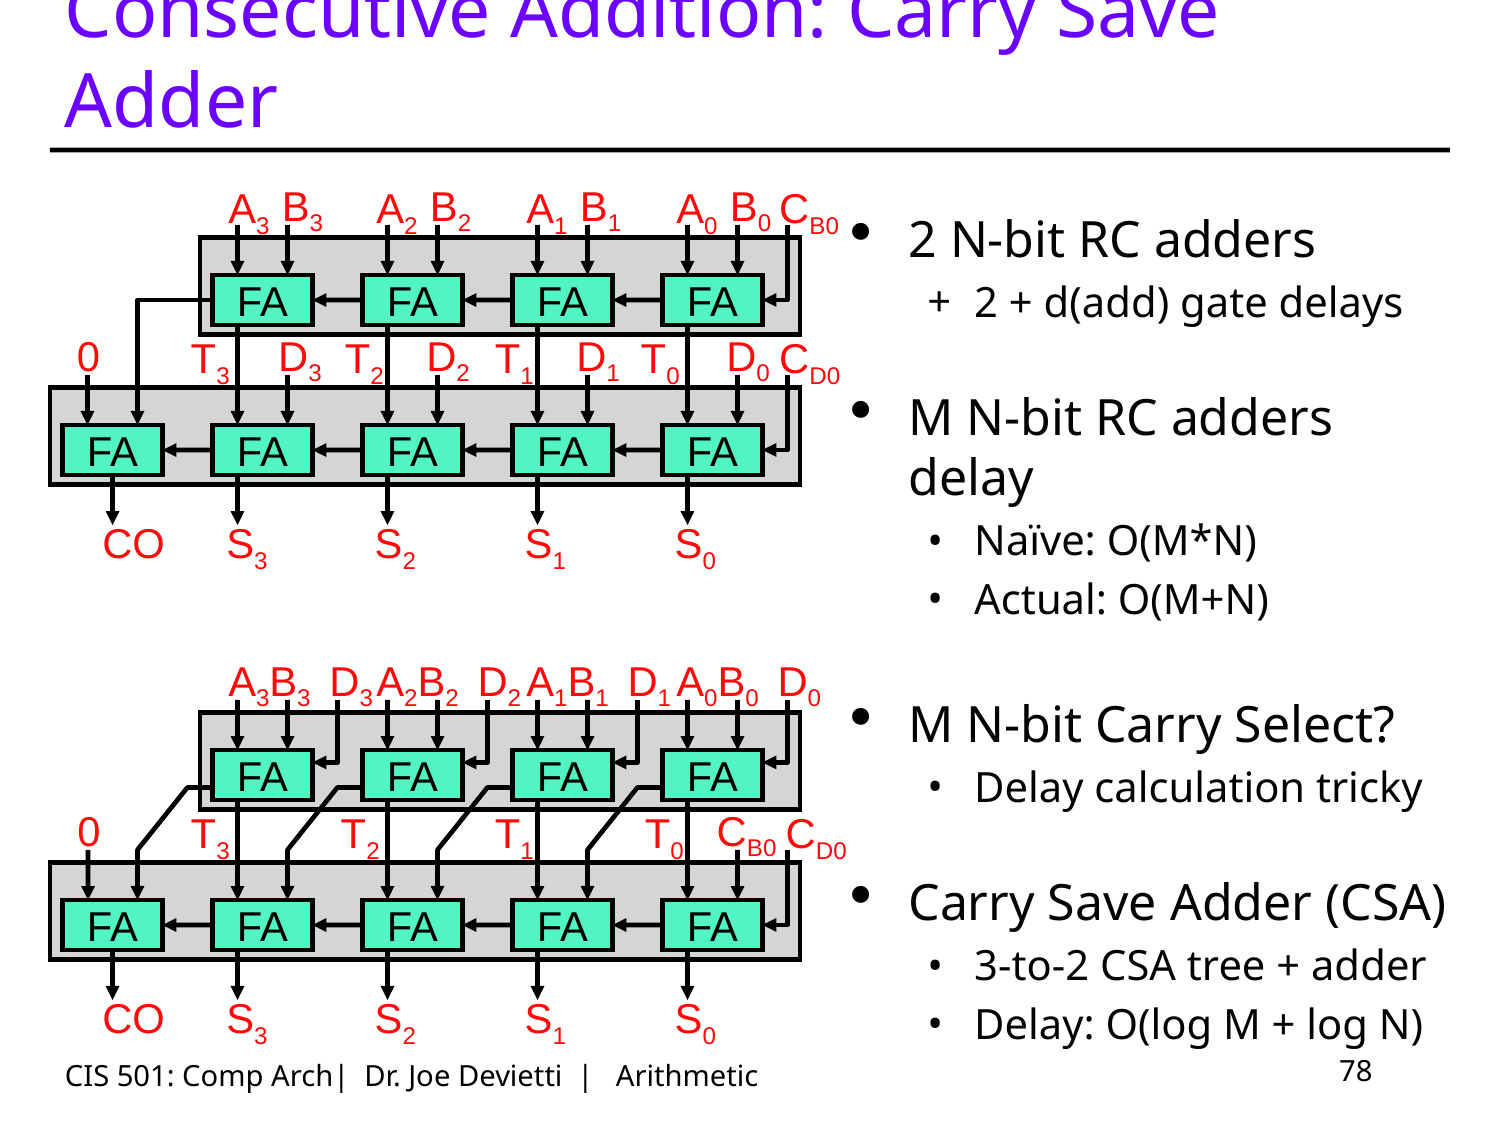

Consecutive Addition: Carry Save Adder
B3
B2
B1
B0
A3
A2
A1
A0
CB0
2 N-bit RC adders
2 + d(add) gate delays
M N-bit RC adders delay
Naïve: O(M*N)
Actual: O(M+N)
M N-bit Carry Select?
Delay calculation tricky
Carry Save Adder (CSA)
3-to-2 CSA tree + adder
Delay: O(log M + log N)
FA
FA
FA
FA
0
D3
D2
D1
D0
T3
T2
T1
T0
CD0
FA
FA
FA
FA
FA
CO
S3
S2
S1
S0
A3
B3
D3
A2
B2
D2
A1
B1
D1
A0
B0
D0
FA
FA
FA
FA
0
CB0
T3
T2
T1
T0
CD0
FA
FA
FA
FA
FA
CO
S3
S2
S1
S0
CIS 501: Comp Arch| Dr. Joe Devietti | Arithmetic